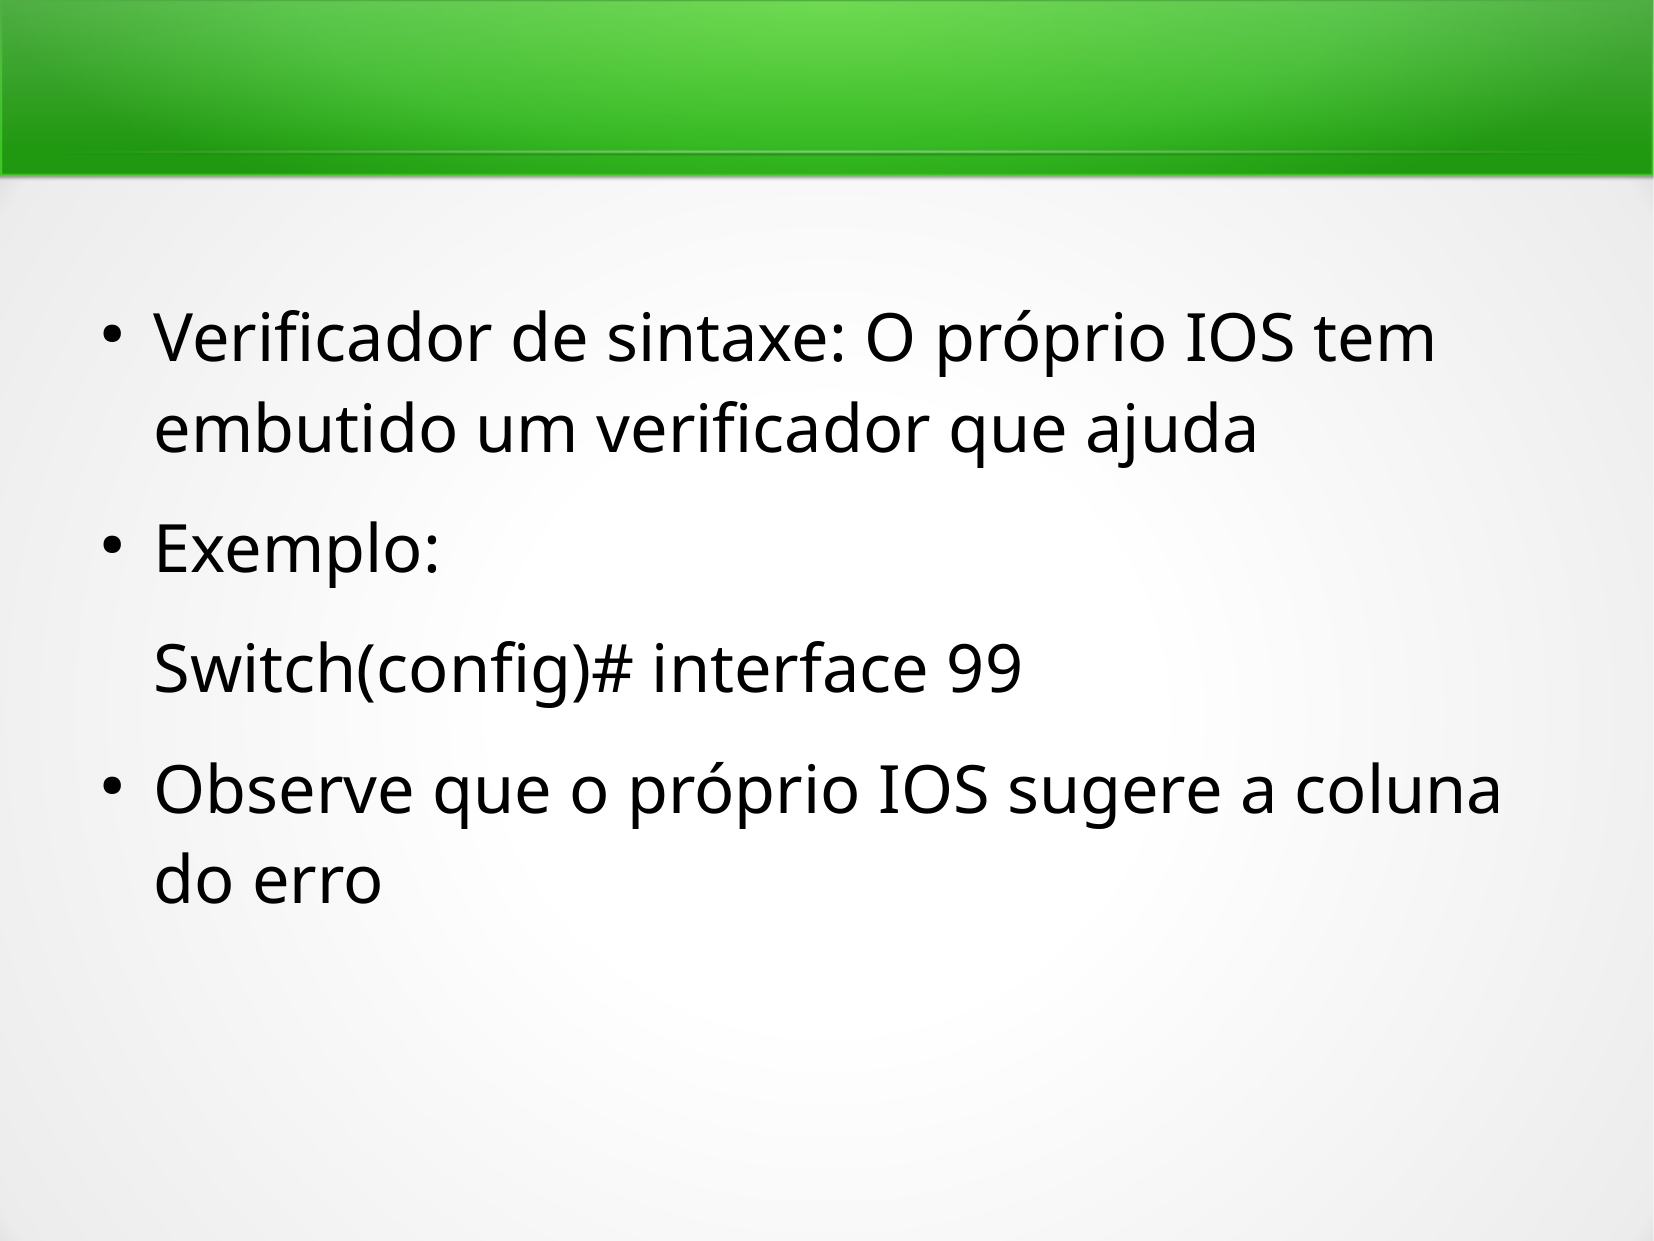

#
Verificador de sintaxe: O próprio IOS tem embutido um verificador que ajuda
Exemplo:
Switch(config)# interface 99
Observe que o próprio IOS sugere a coluna do erro